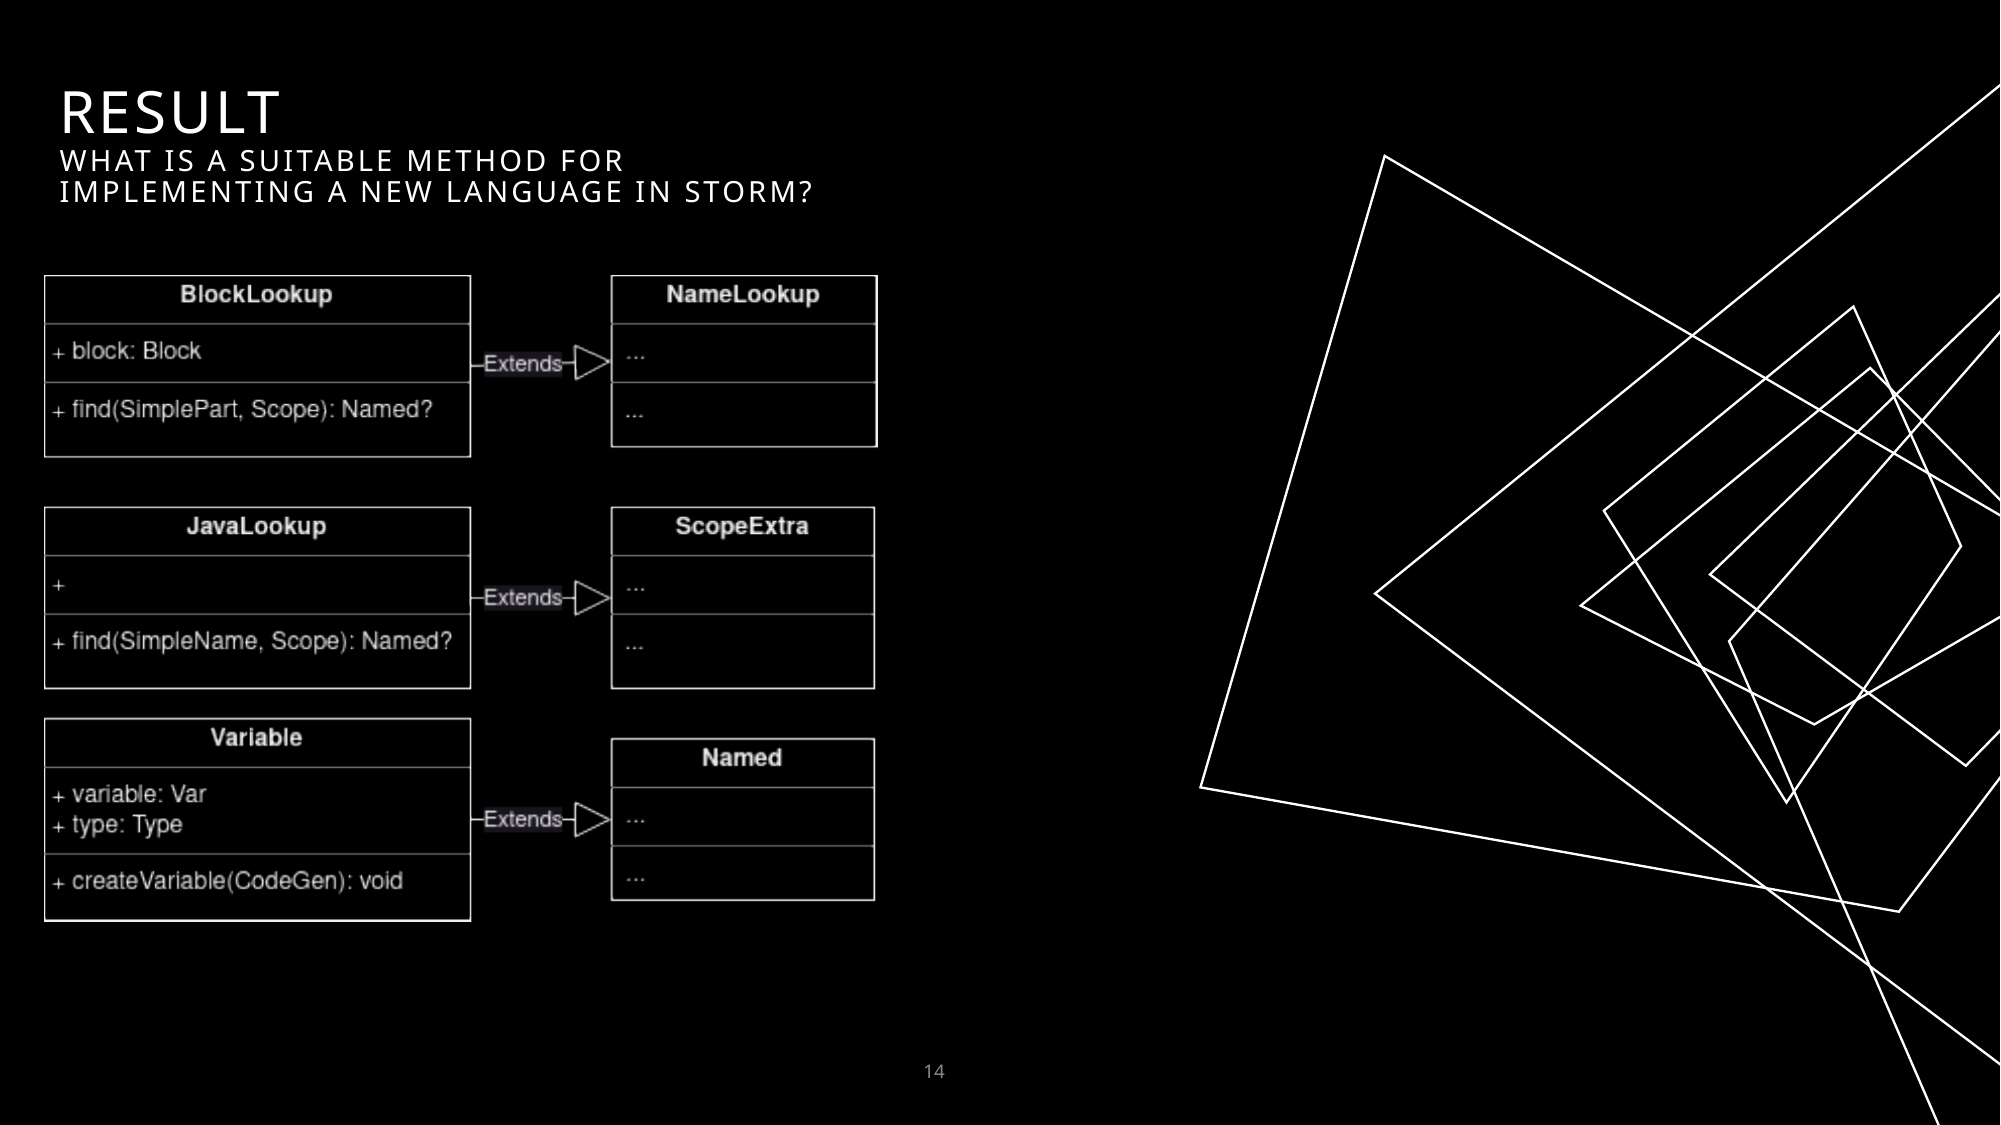

# Result What is a suitable method for implementing a new language in Storm?